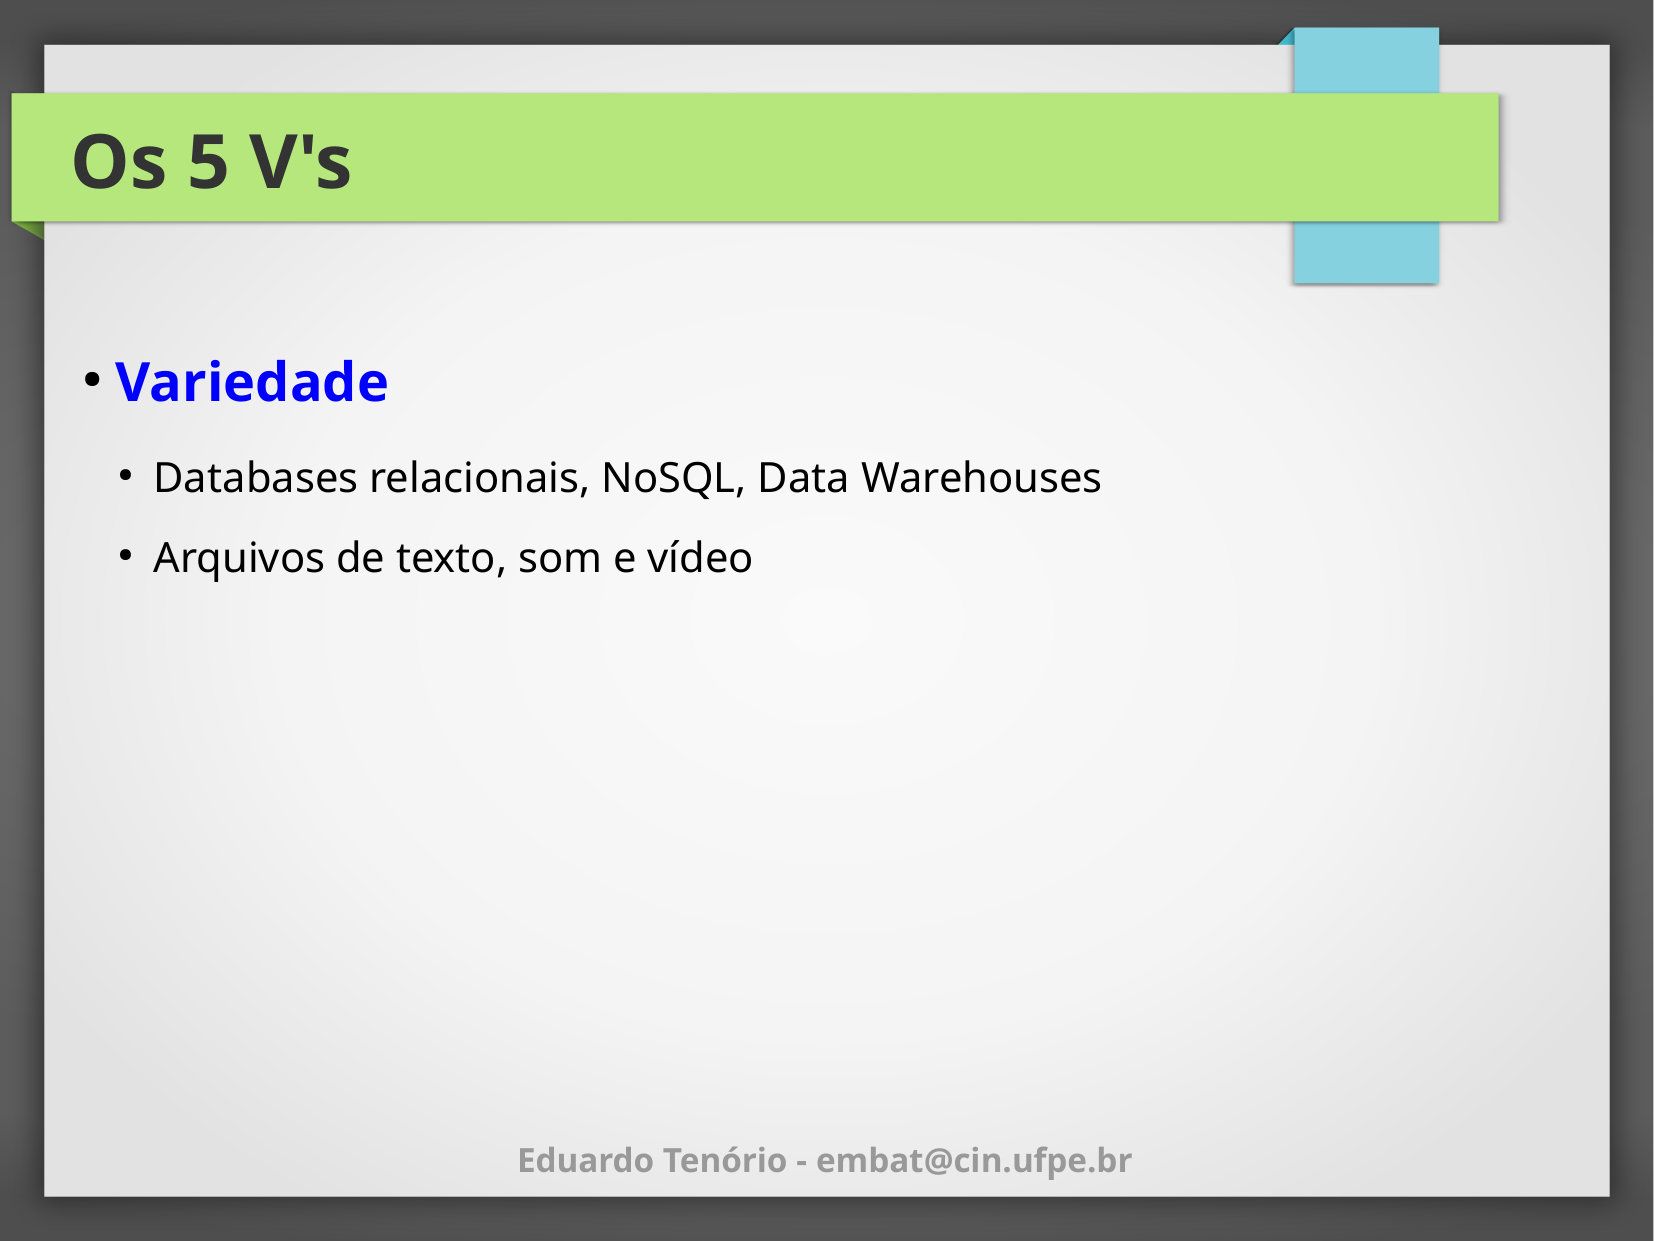

# Os 5 V's
 Variedade
Databases relacionais, NoSQL, Data Warehouses
Arquivos de texto, som e vídeo
Eduardo Tenório - embat@cin.ufpe.br